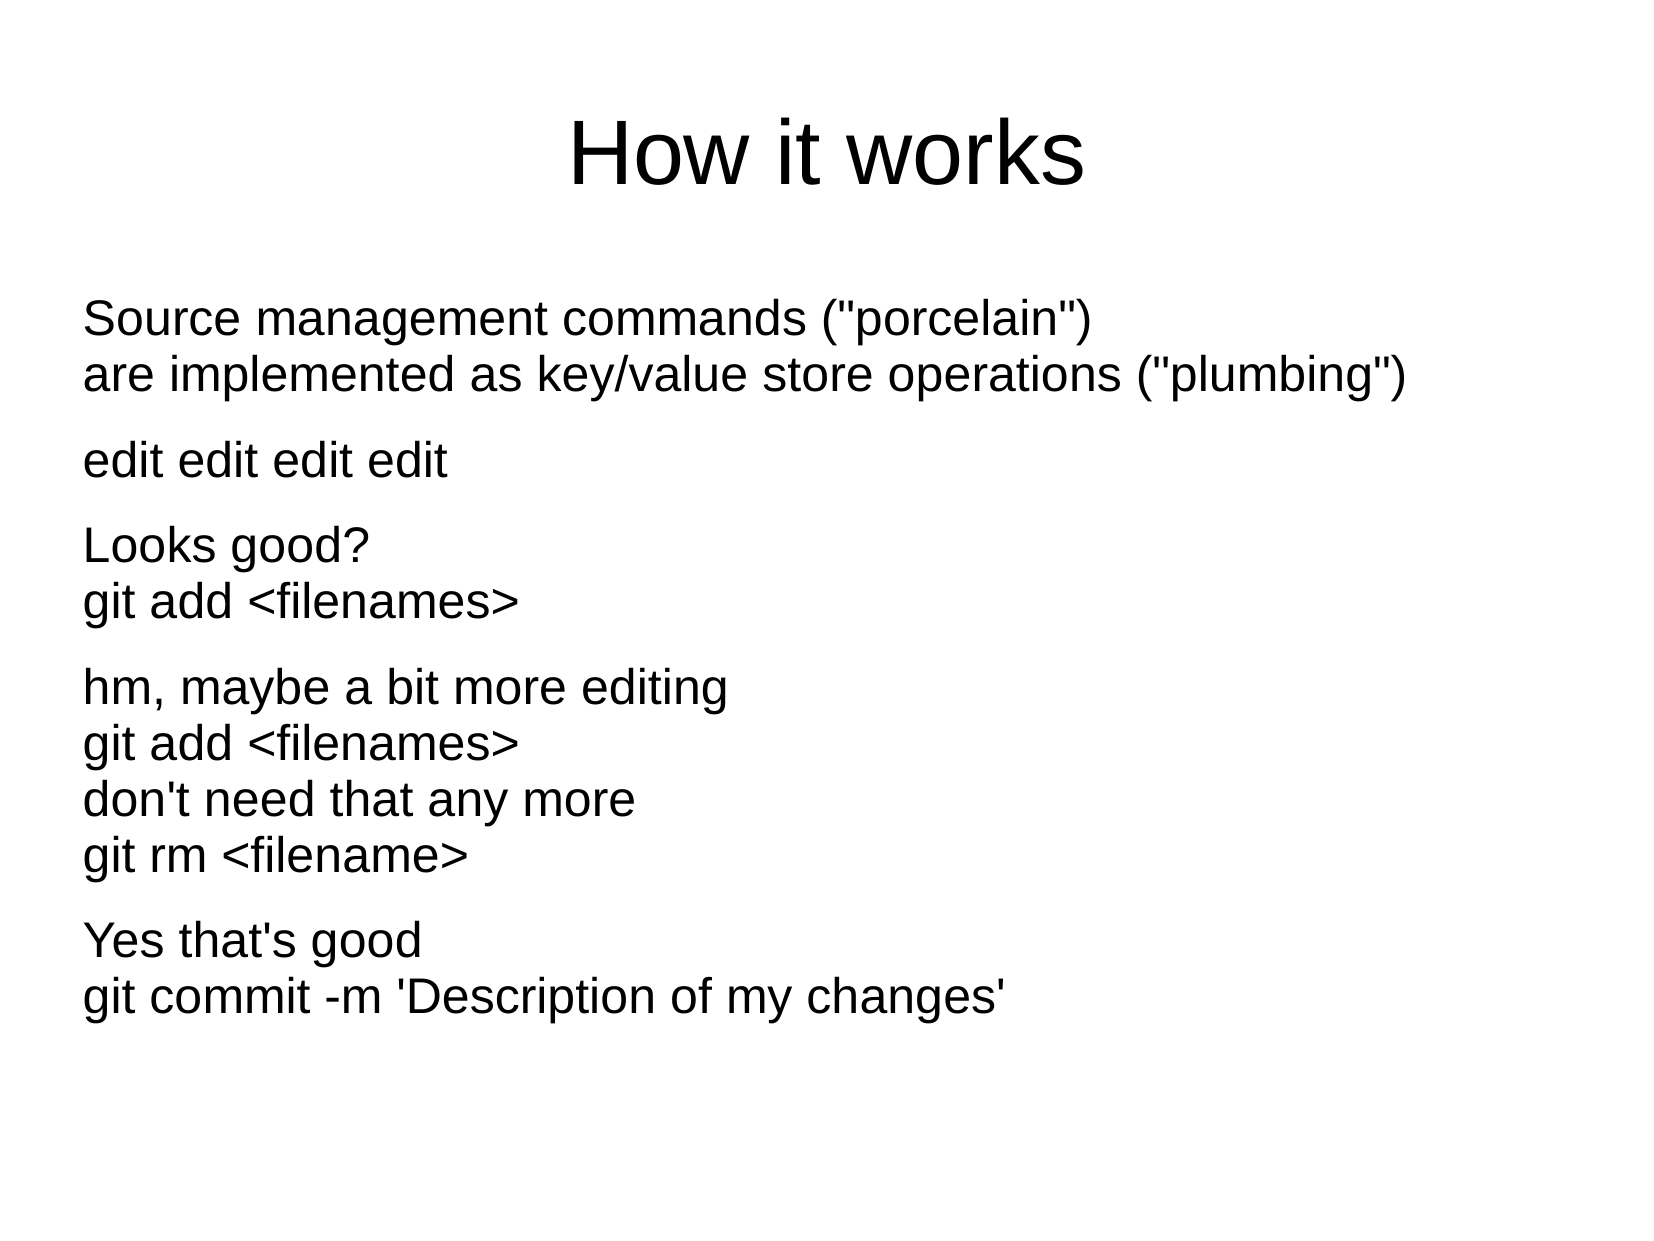

# How it works
Source management commands ("porcelain")
are implemented as key/value store operations ("plumbing")
edit edit edit edit
Looks good?
git add <filenames>
hm, maybe a bit more editing
git add <filenames>
don't need that any more
git rm <filename>
Yes that's good
git commit -m 'Description of my changes'